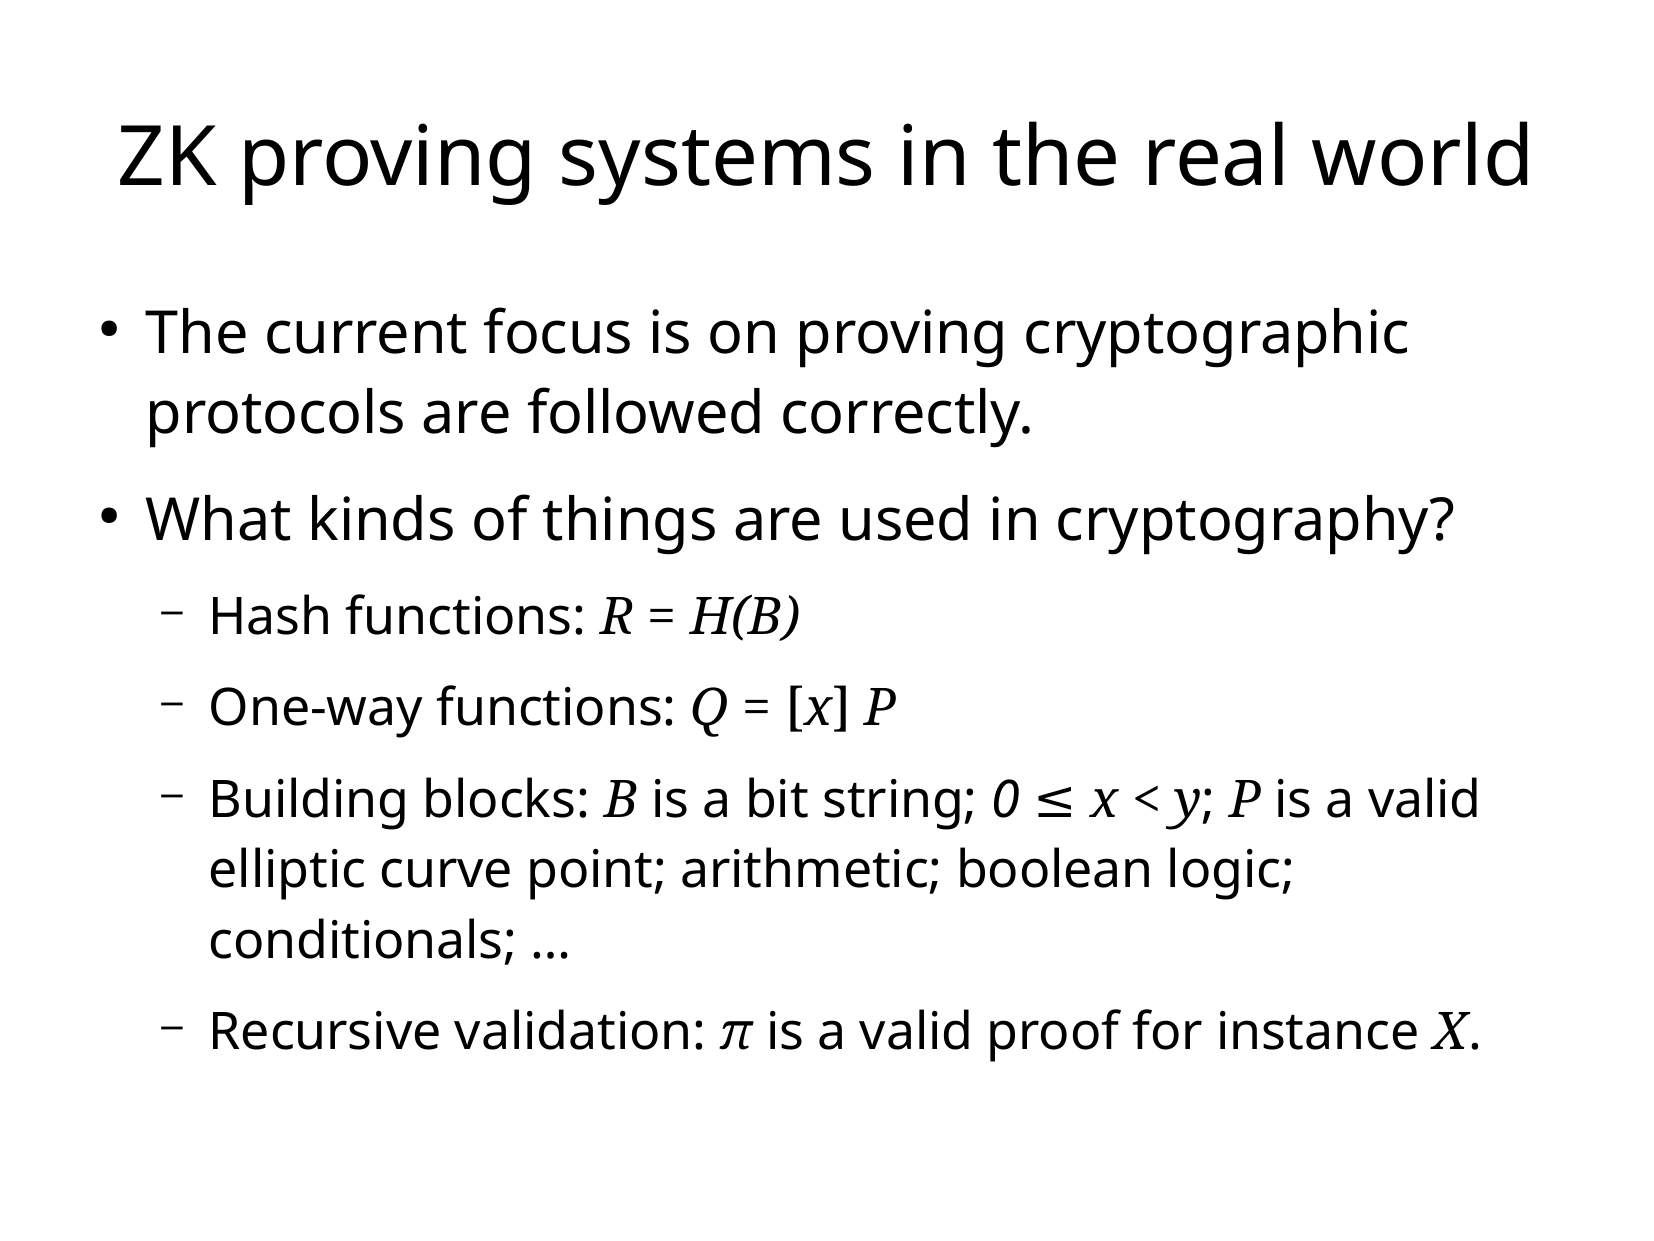

# ZK proving systems in the real world
The current focus is on proving cryptographic protocols are followed correctly.
What kinds of things are used in cryptography?
Hash functions: R = H(B)
One-way functions: Q = [x] P
Building blocks: B is a bit string; 0 ≤ x < y; P is a valid elliptic curve point; arithmetic; boolean logic; conditionals; …
Recursive validation: π is a valid proof for instance X.